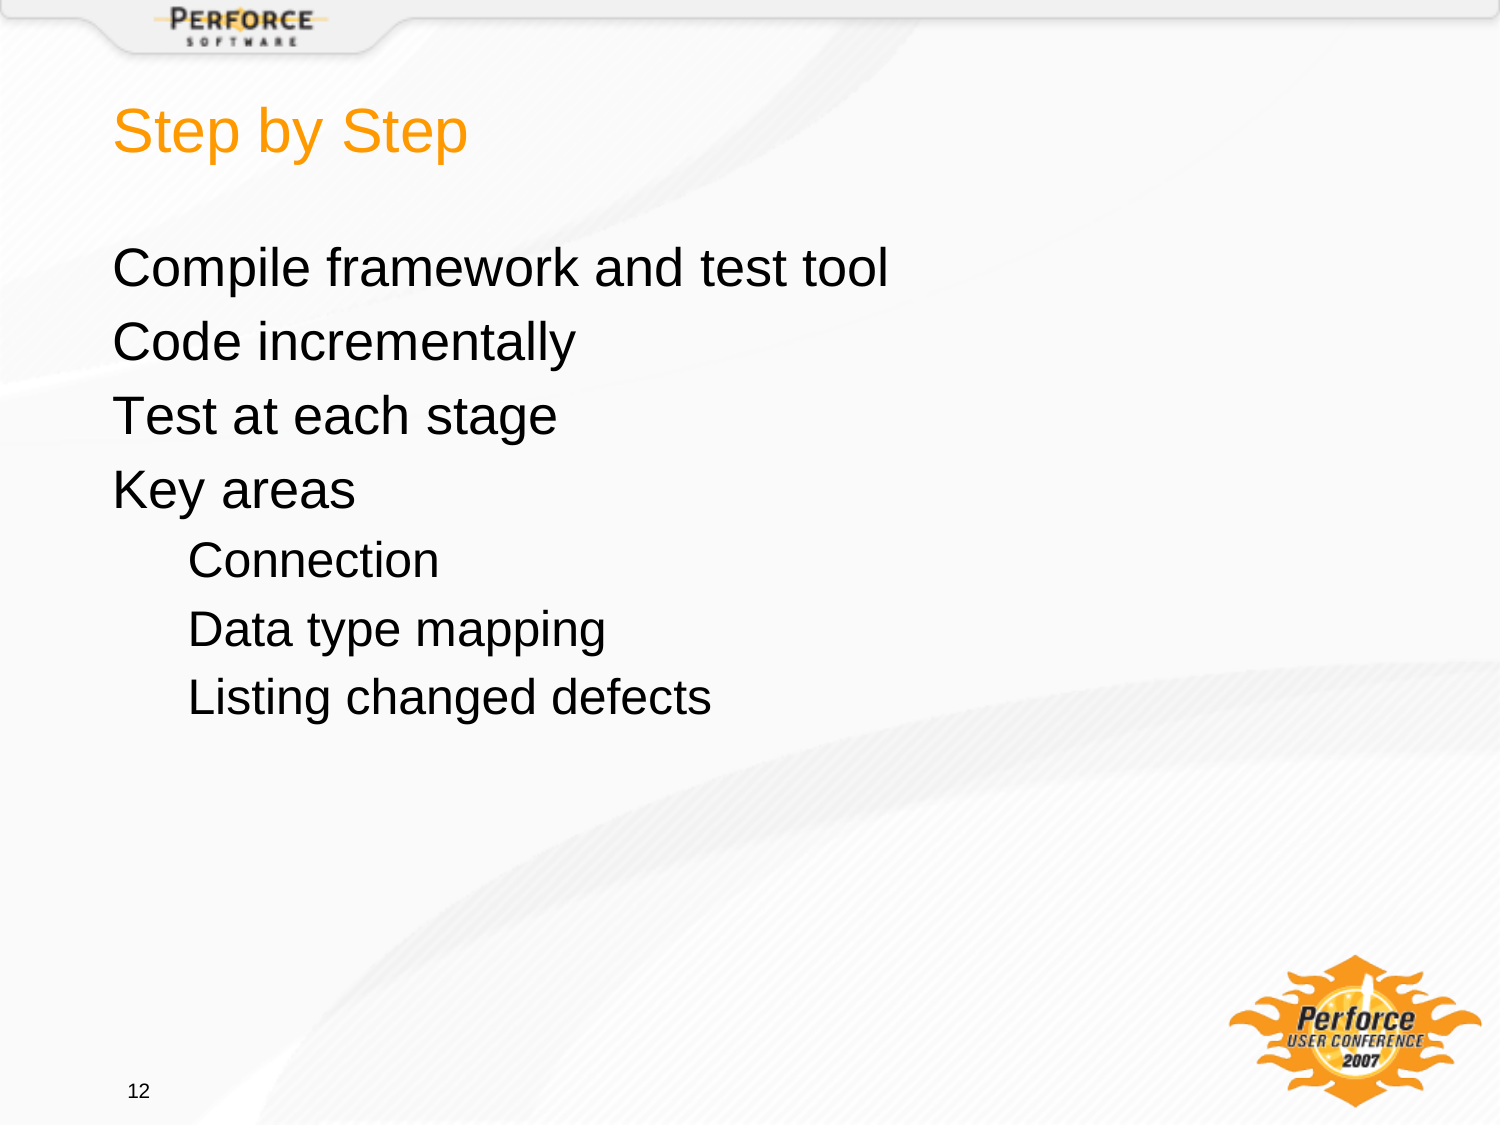

# Step by Step
Compile framework and test tool
Code incrementally
Test at each stage
Key areas
Connection
Data type mapping
Listing changed defects